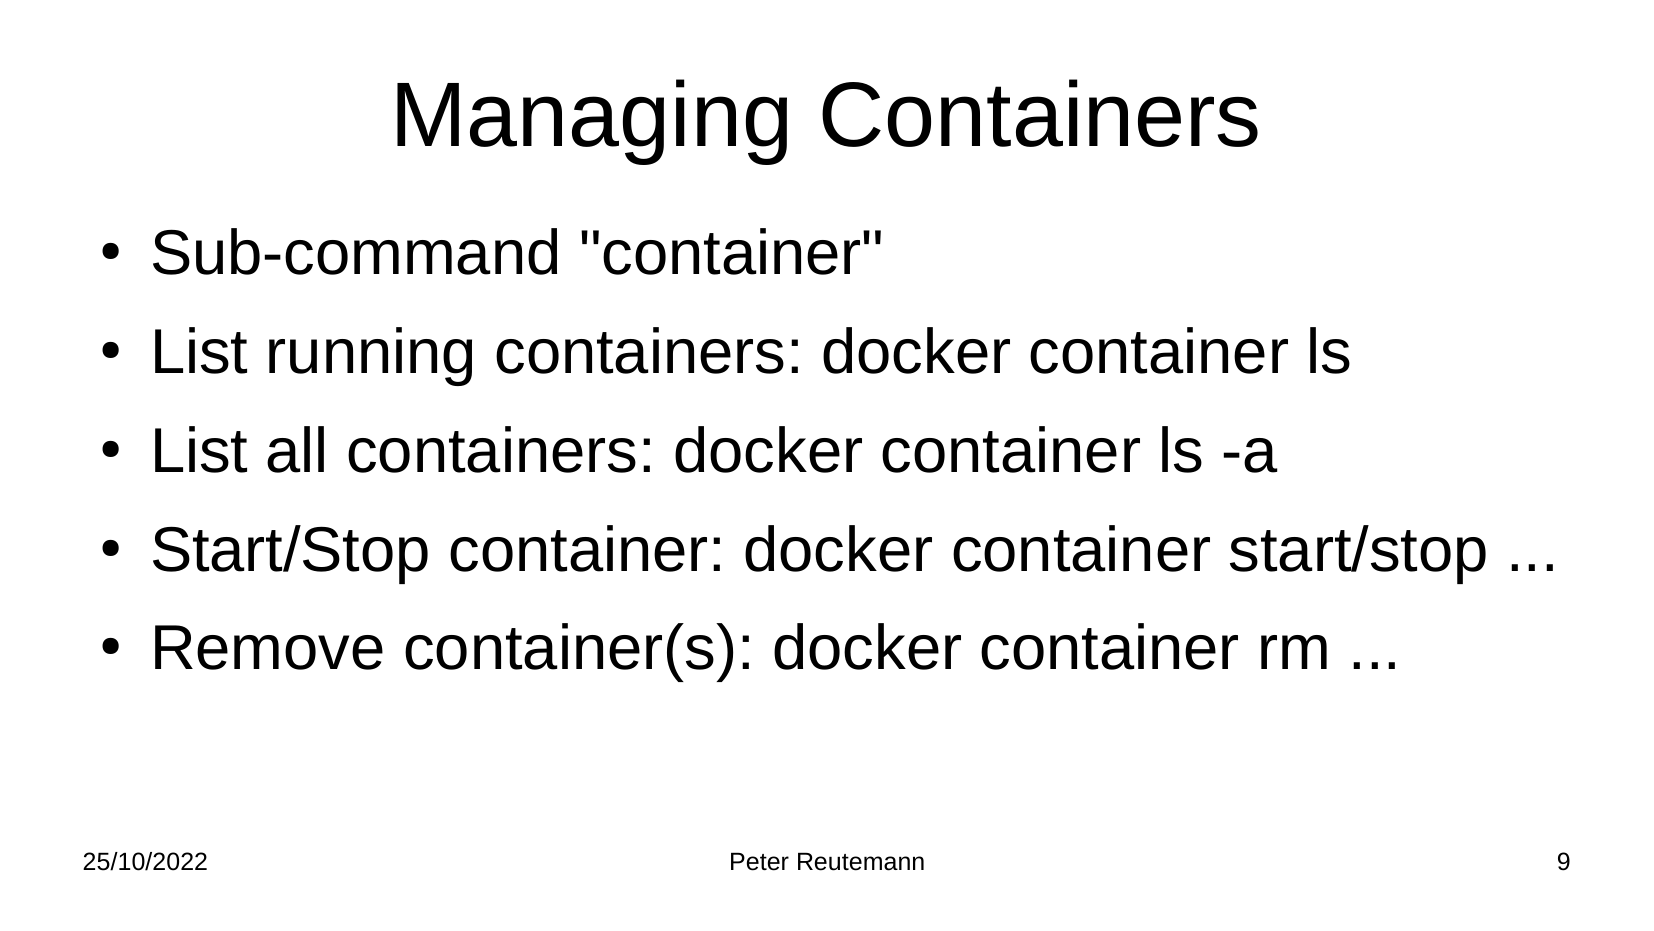

# Managing Containers
Sub-command "container"
List running containers: docker container ls
List all containers: docker container ls -a
Start/Stop container: docker container start/stop ...
Remove container(s): docker container rm ...
25/10/2022
Peter Reutemann
9